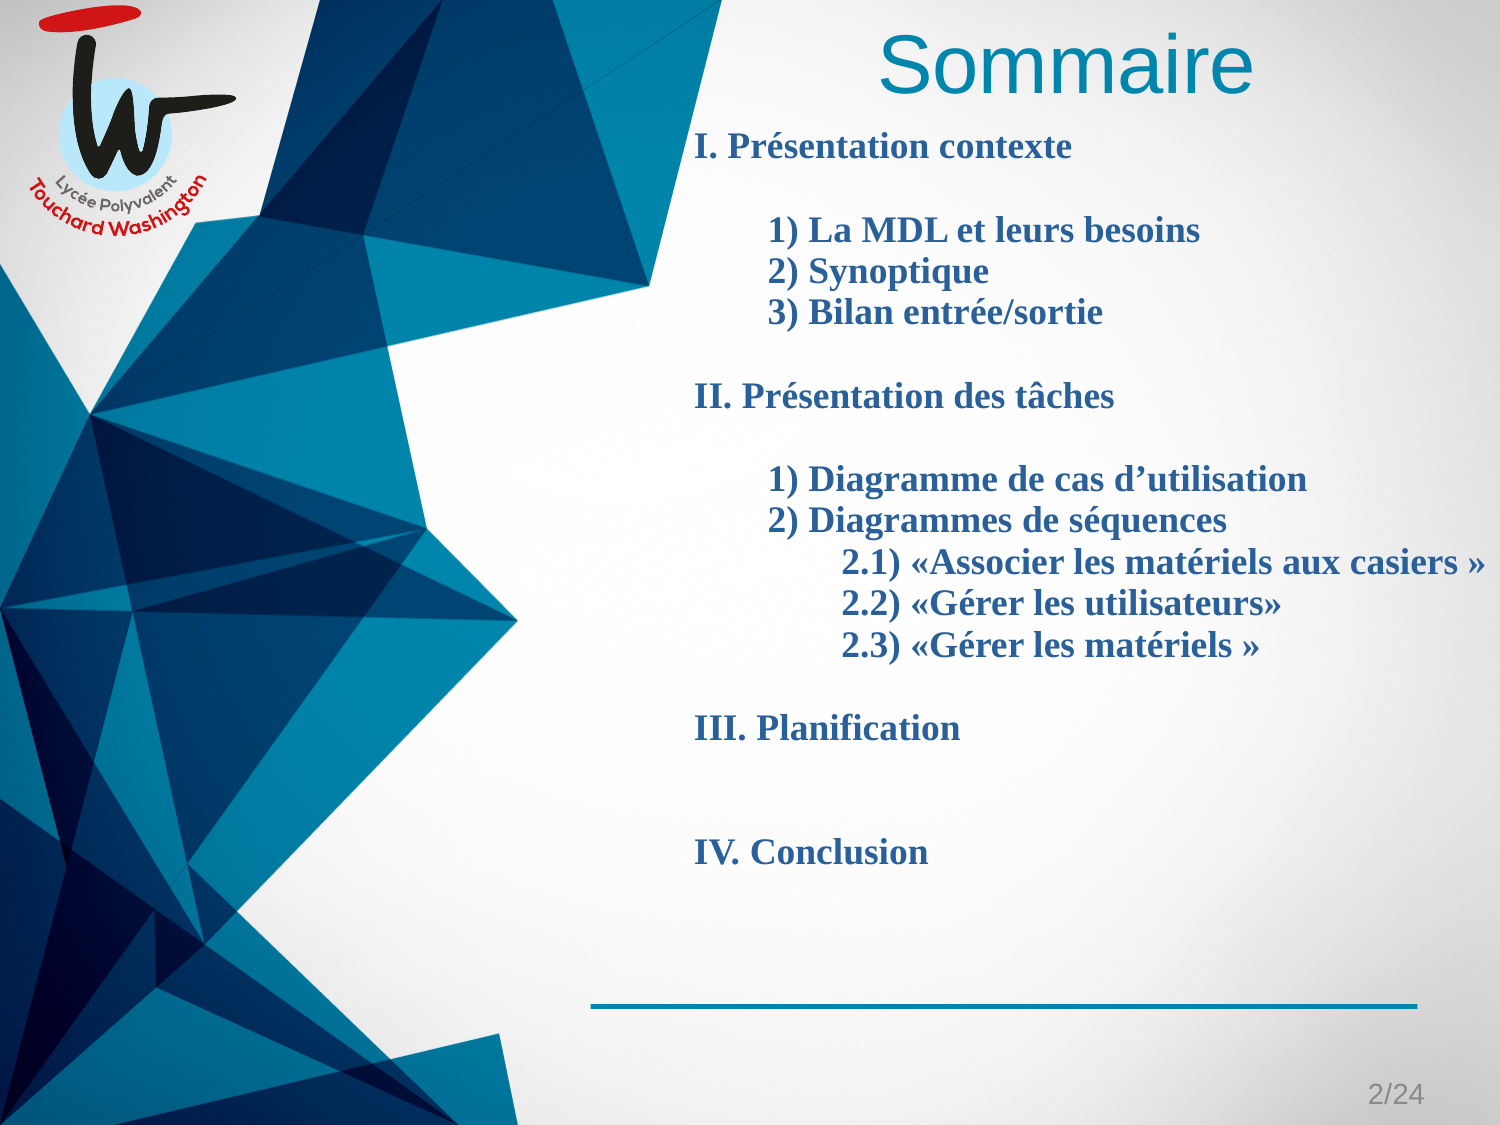

# Sommaire
I. Présentation contexte
	1) La MDL et leurs besoins
	2) Synoptique
	3) Bilan entrée/sortie
II. Présentation des tâches
	1) Diagramme de cas d’utilisation
	2) Diagrammes de séquences
		2.1) «Associer les matériels aux casiers »
		2.2) «Gérer les utilisateurs»
		2.3) «Gérer les matériels »
III. Planification
IV. Conclusion
2